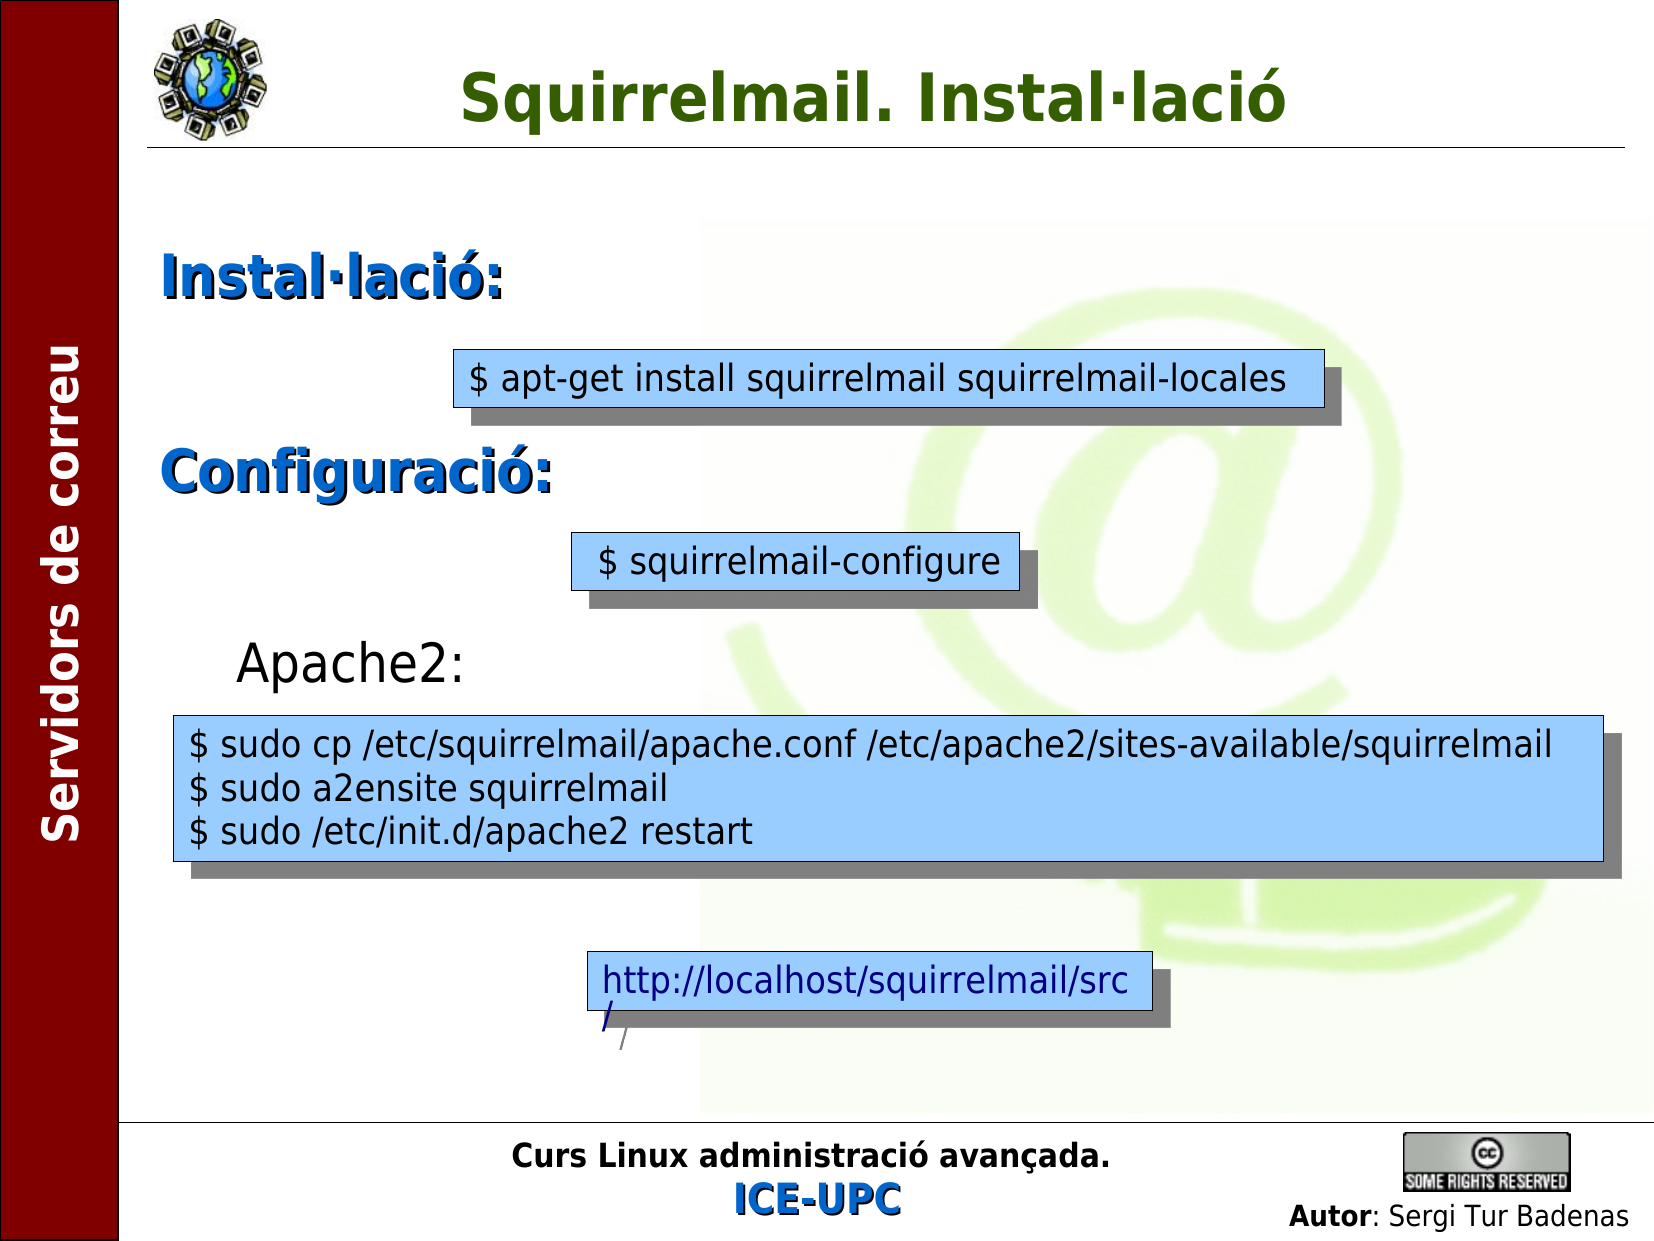

# Squirrelmail. Instal·lació
Instal·lació:
Configuració:
Apache2:
$ apt-get install squirrelmail squirrelmail-locales
 $ squirrelmail-configure
$ sudo cp /etc/squirrelmail/apache.conf /etc/apache2/sites-available/squirrelmail
$ sudo a2ensite squirrelmail
$ sudo /etc/init.d/apache2 restart
http://localhost/squirrelmail/src/